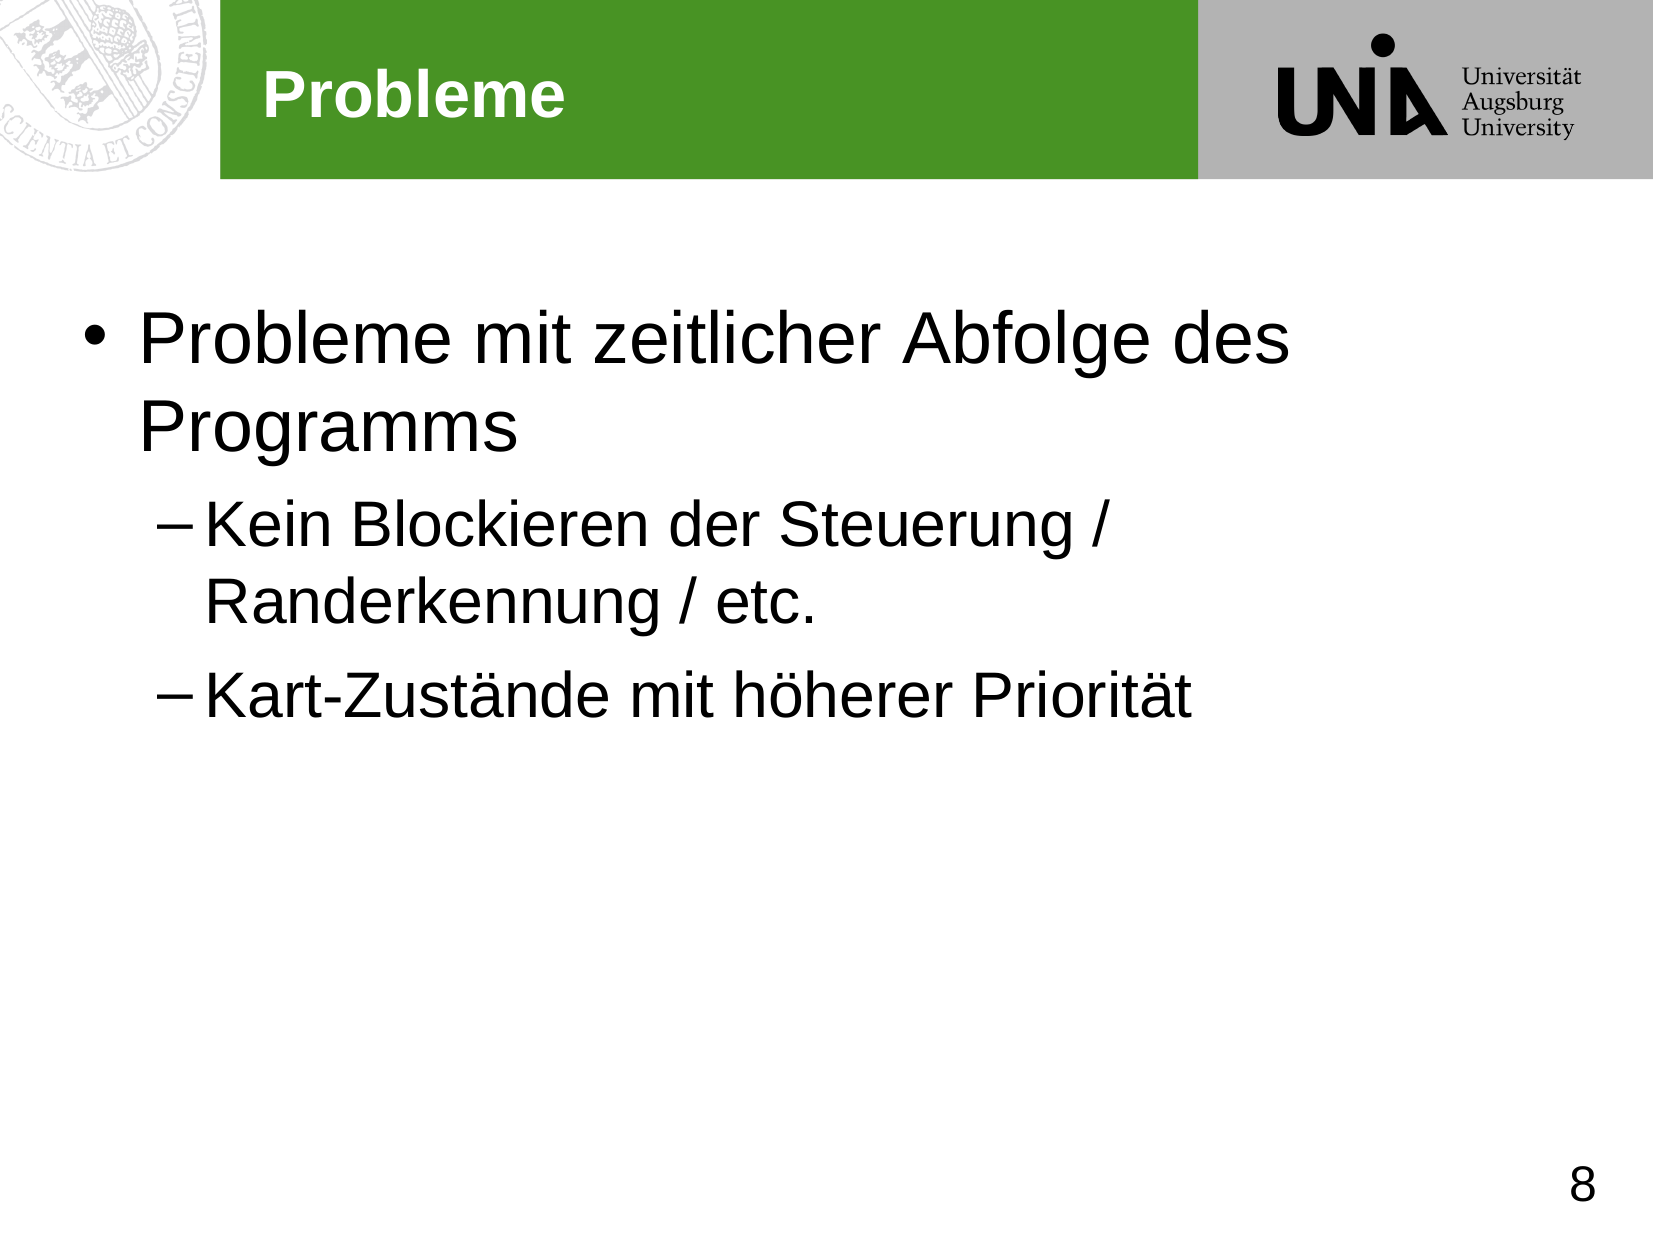

Probleme
# Probleme mit zeitlicher Abfolge des Programms
Kein Blockieren der Steuerung / Randerkennung / etc.
Kart-Zustände mit höherer Priorität
8